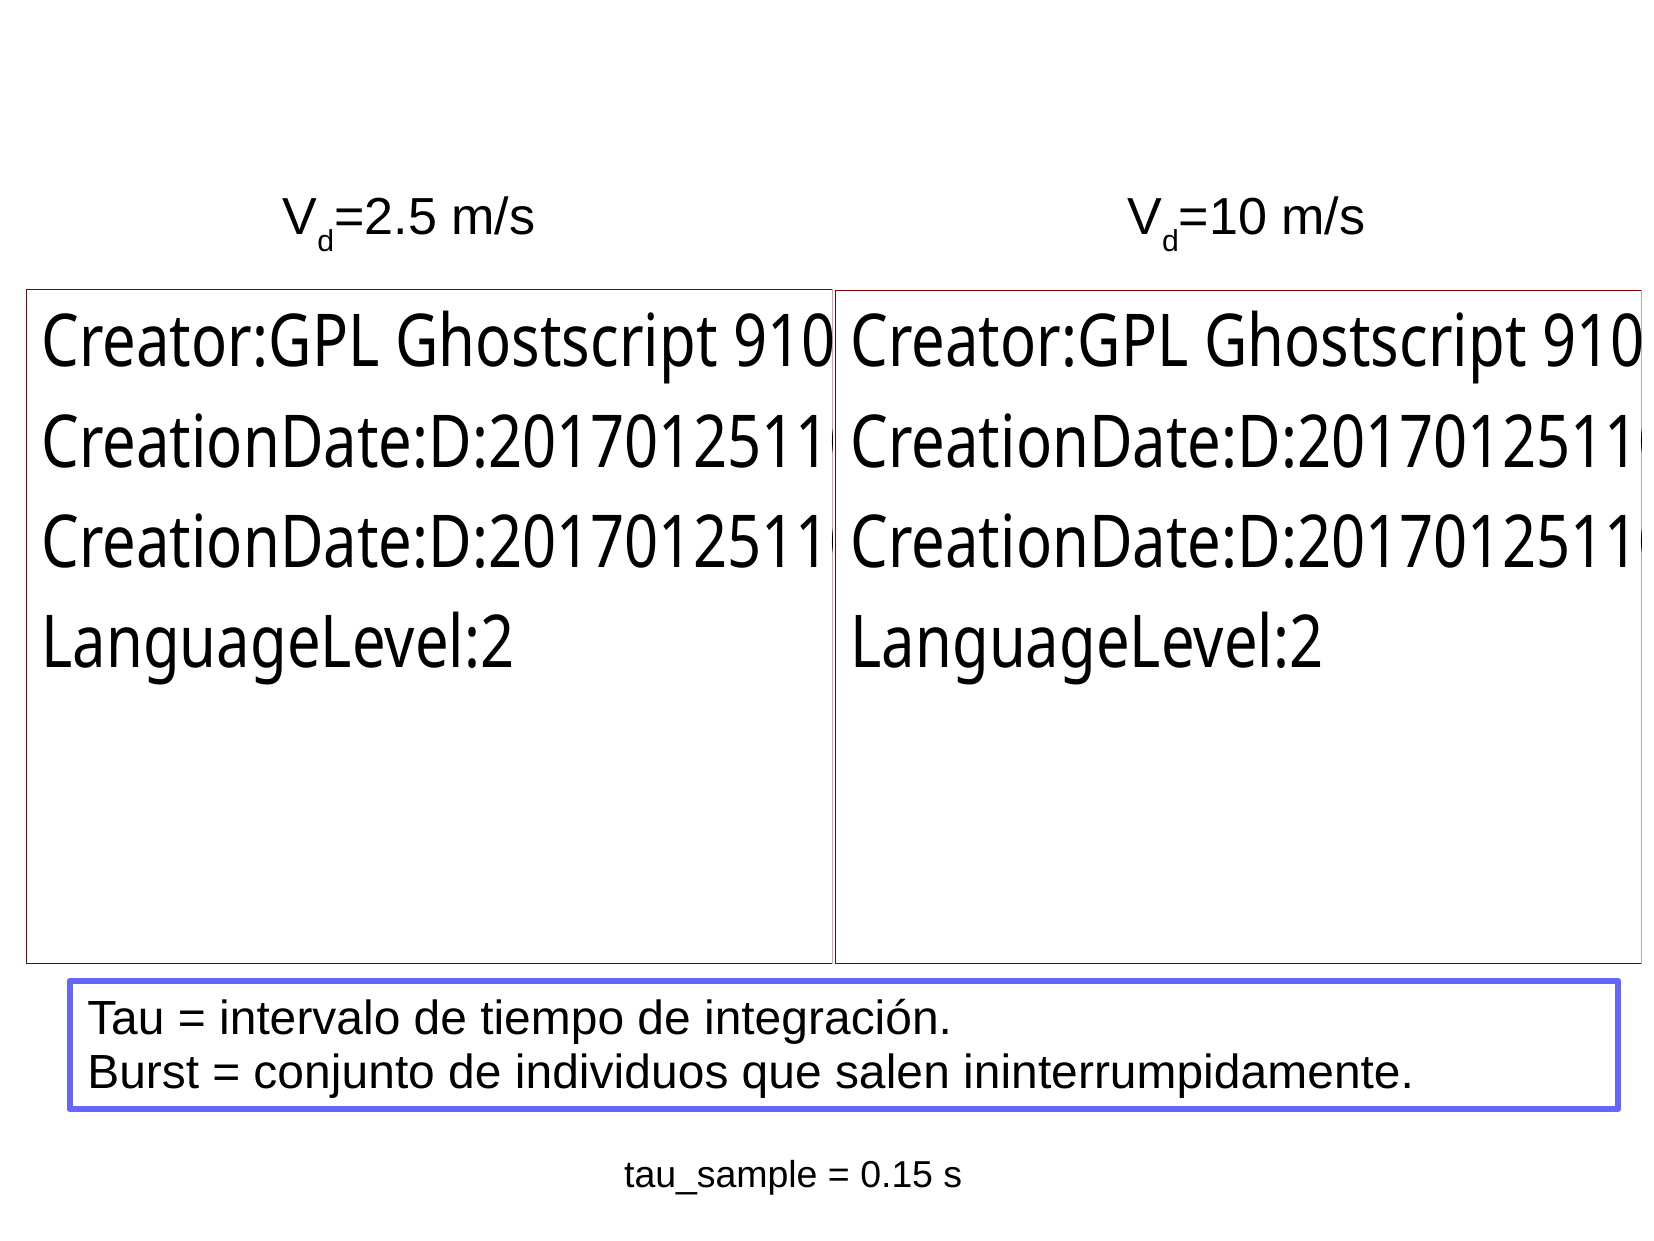

Vd=2.5 m/s
Vd=10 m/s
Tau = intervalo de tiempo de integración.
Burst = conjunto de individuos que salen ininterrumpidamente.
tau_sample = 0.15 s